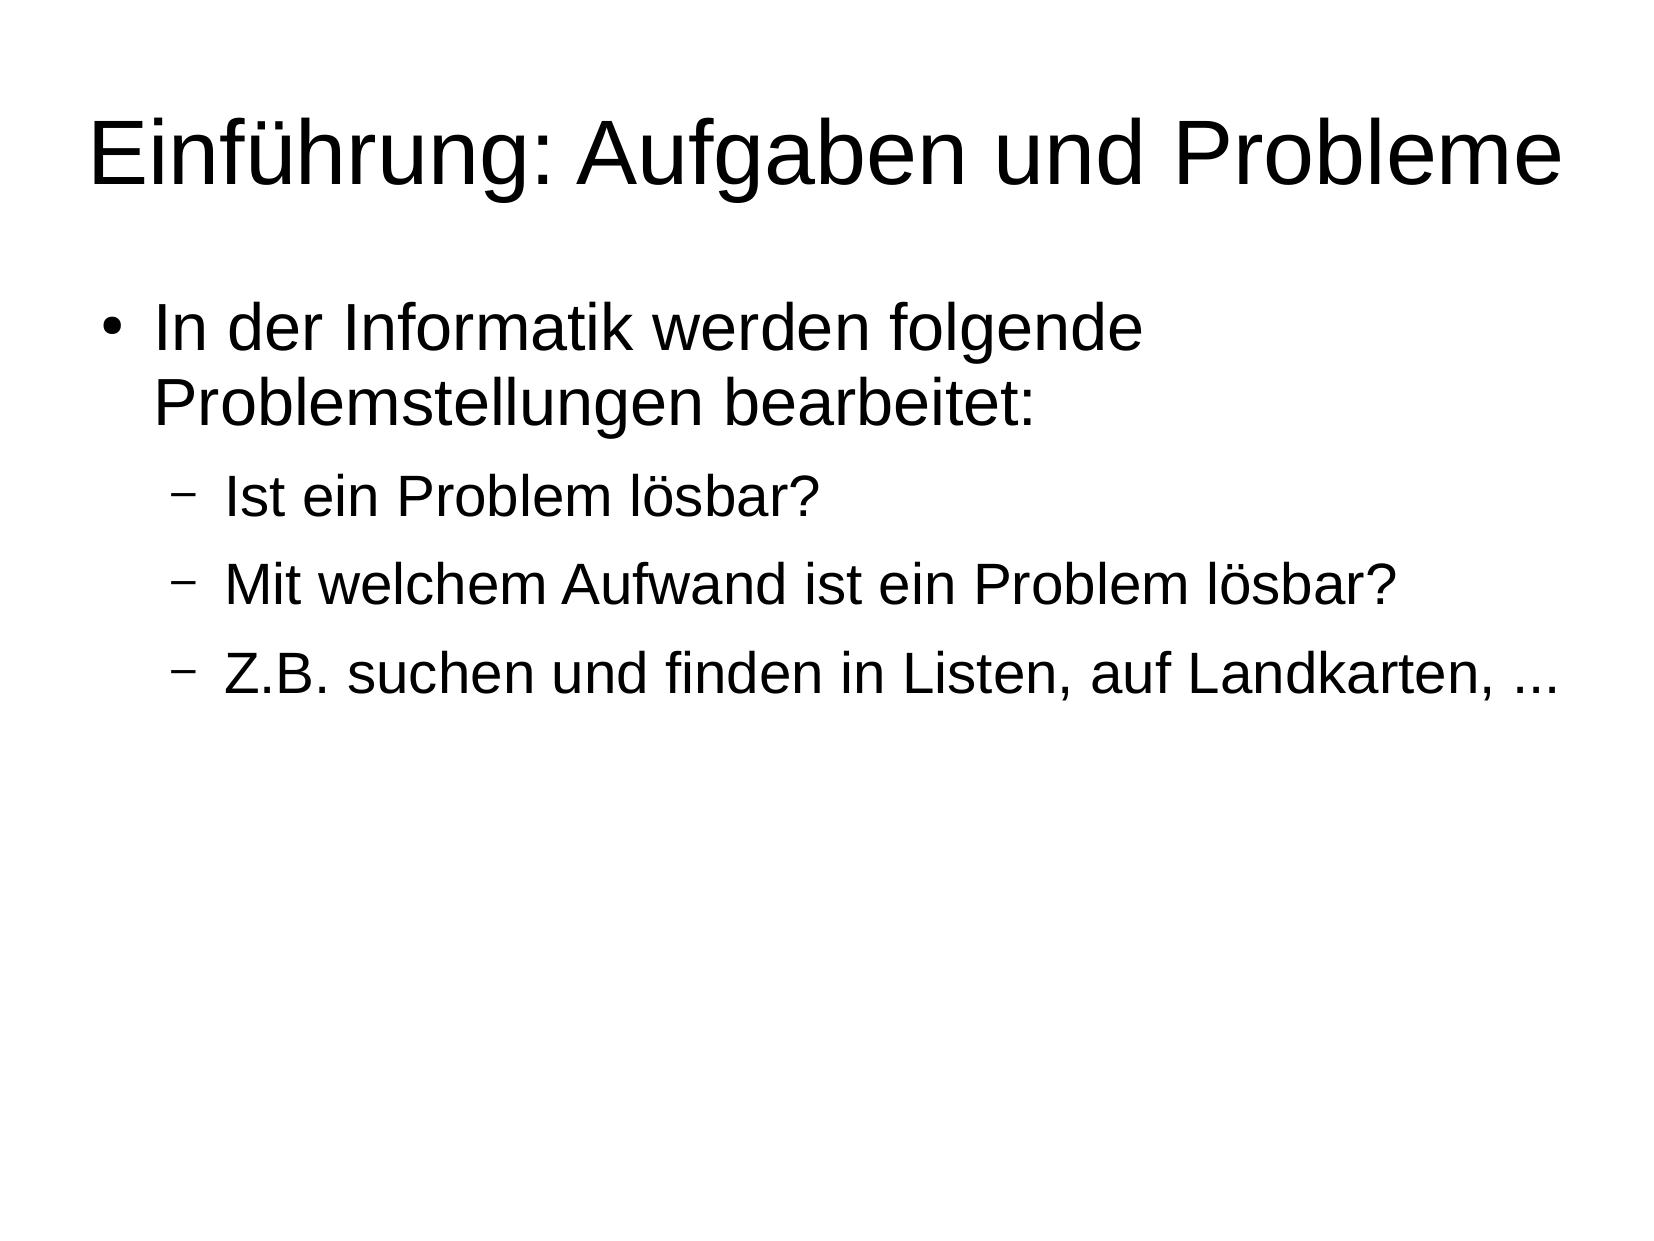

# Einführung: Aufgaben und Probleme
In der Informatik werden folgende Problemstellungen bearbeitet:
Ist ein Problem lösbar?
Mit welchem Aufwand ist ein Problem lösbar?
Z.B. suchen und finden in Listen, auf Landkarten, ...